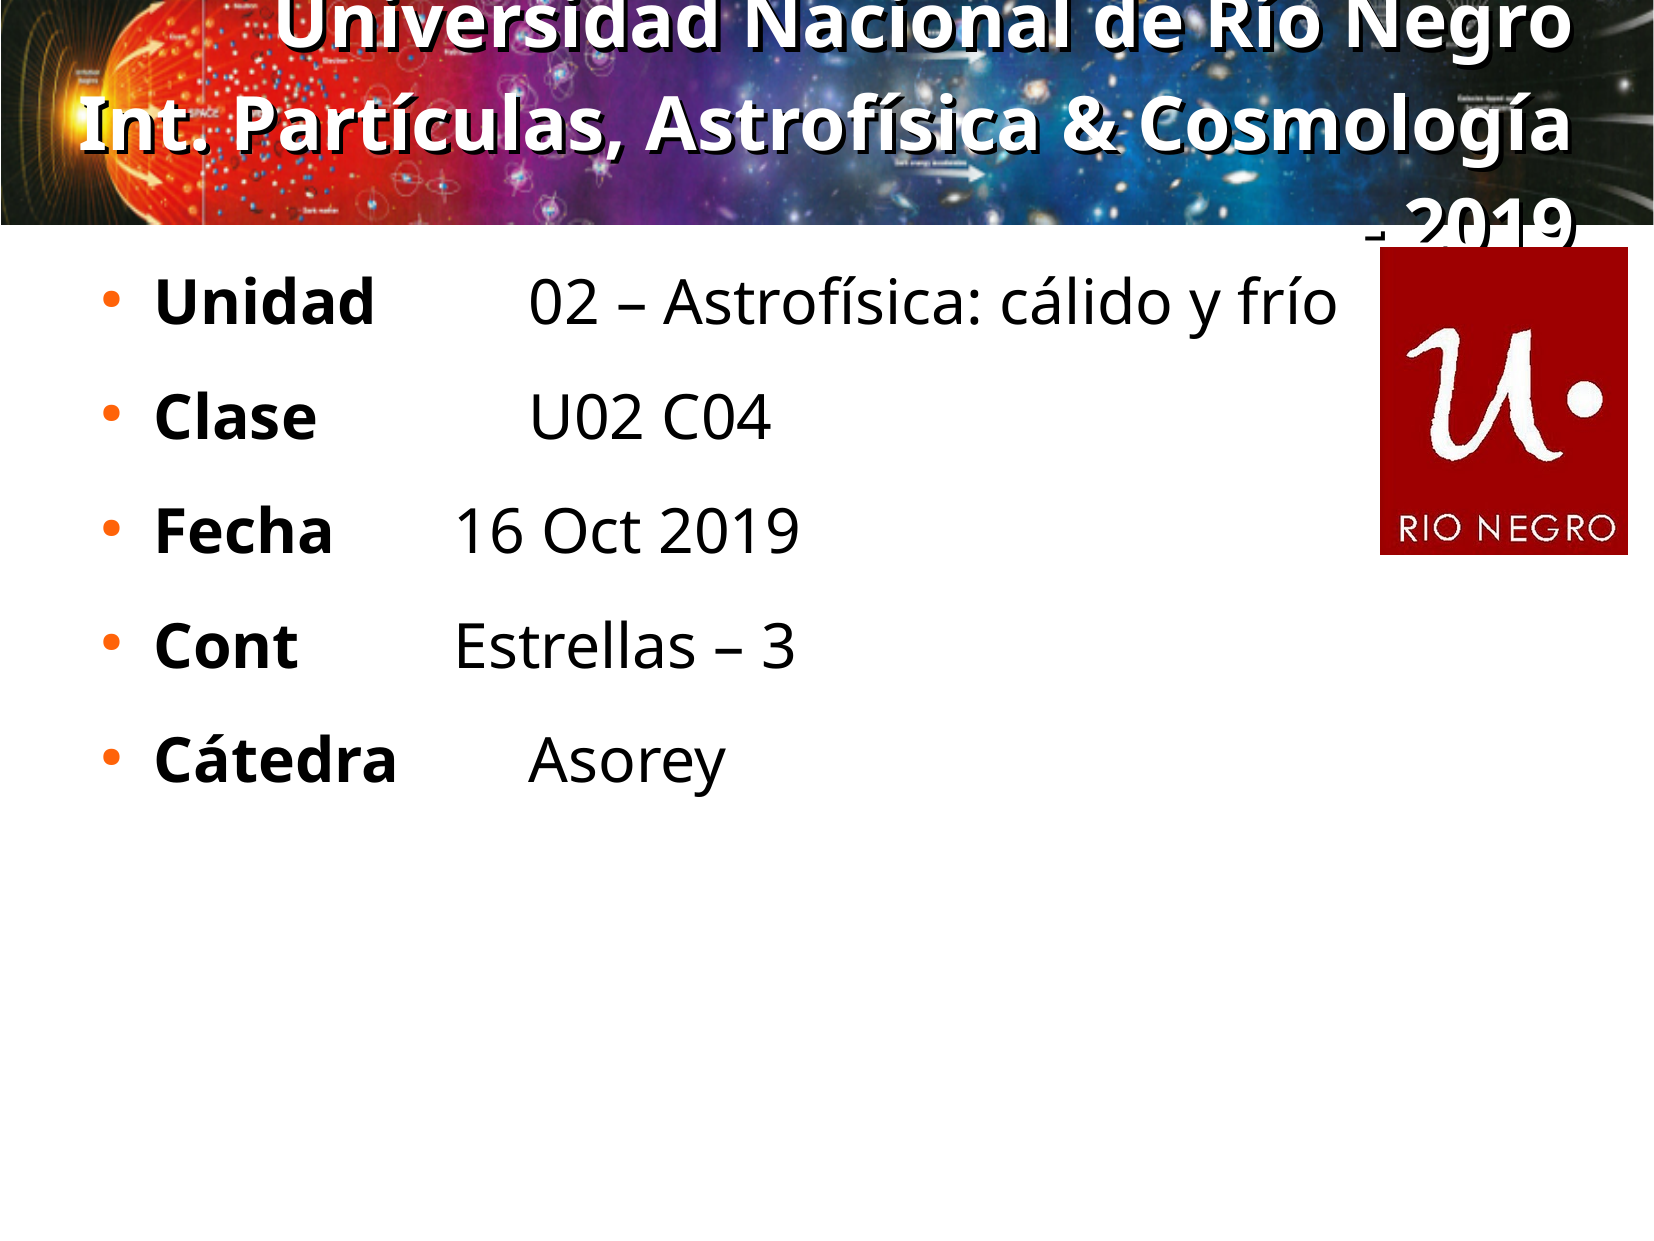

# Universidad Nacional de Río Negro Int. Partículas, Astrofísica & Cosmología - 2019
Unidad 		02 – Astrofísica: cálido y frío
Clase			U02 C04
Fecha		16 Oct 2019
Cont			Estrellas – 3
Cátedra		Asorey